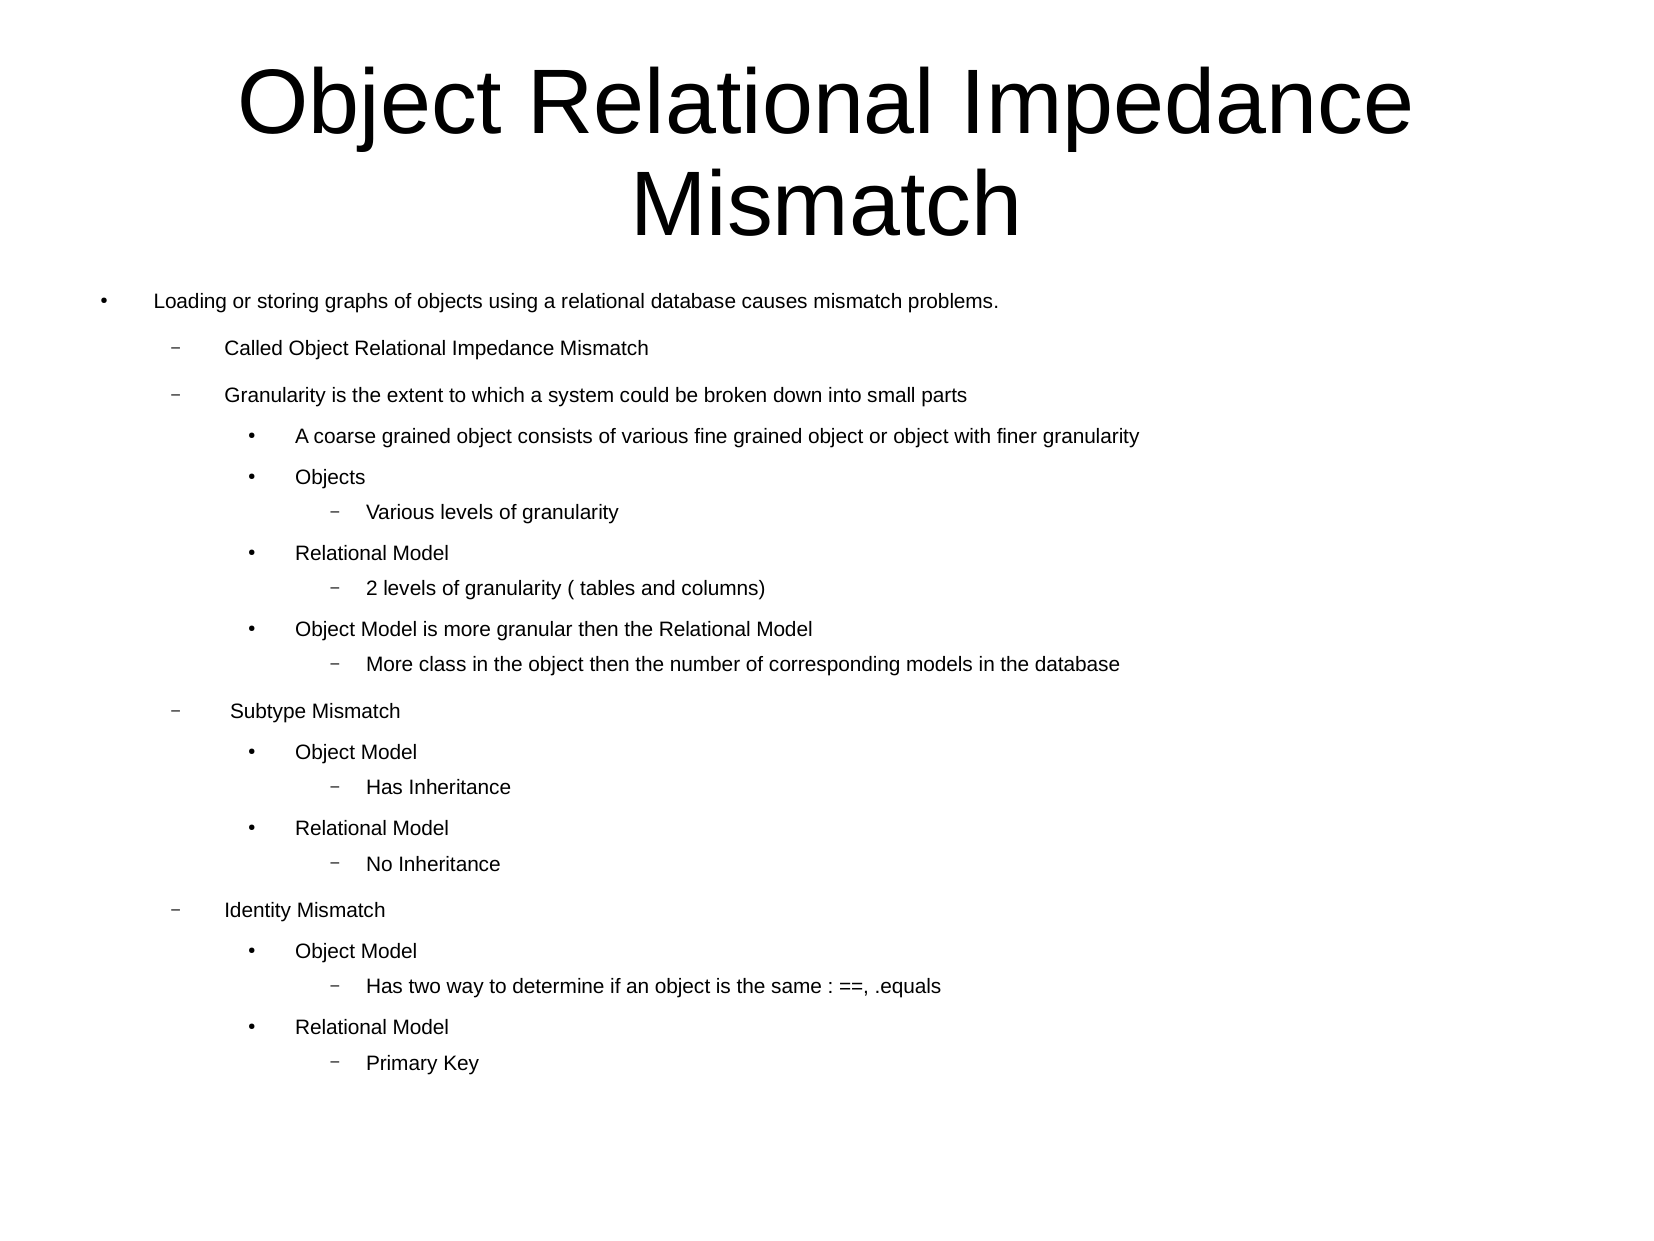

# Object Relational Impedance Mismatch
Loading or storing graphs of objects using a relational database causes mismatch problems.
Called Object Relational Impedance Mismatch
Granularity is the extent to which a system could be broken down into small parts
A coarse grained object consists of various fine grained object or object with finer granularity
Objects
Various levels of granularity
Relational Model
2 levels of granularity ( tables and columns)
Object Model is more granular then the Relational Model
More class in the object then the number of corresponding models in the database
 Subtype Mismatch
Object Model
Has Inheritance
Relational Model
No Inheritance
Identity Mismatch
Object Model
Has two way to determine if an object is the same : ==, .equals
Relational Model
Primary Key